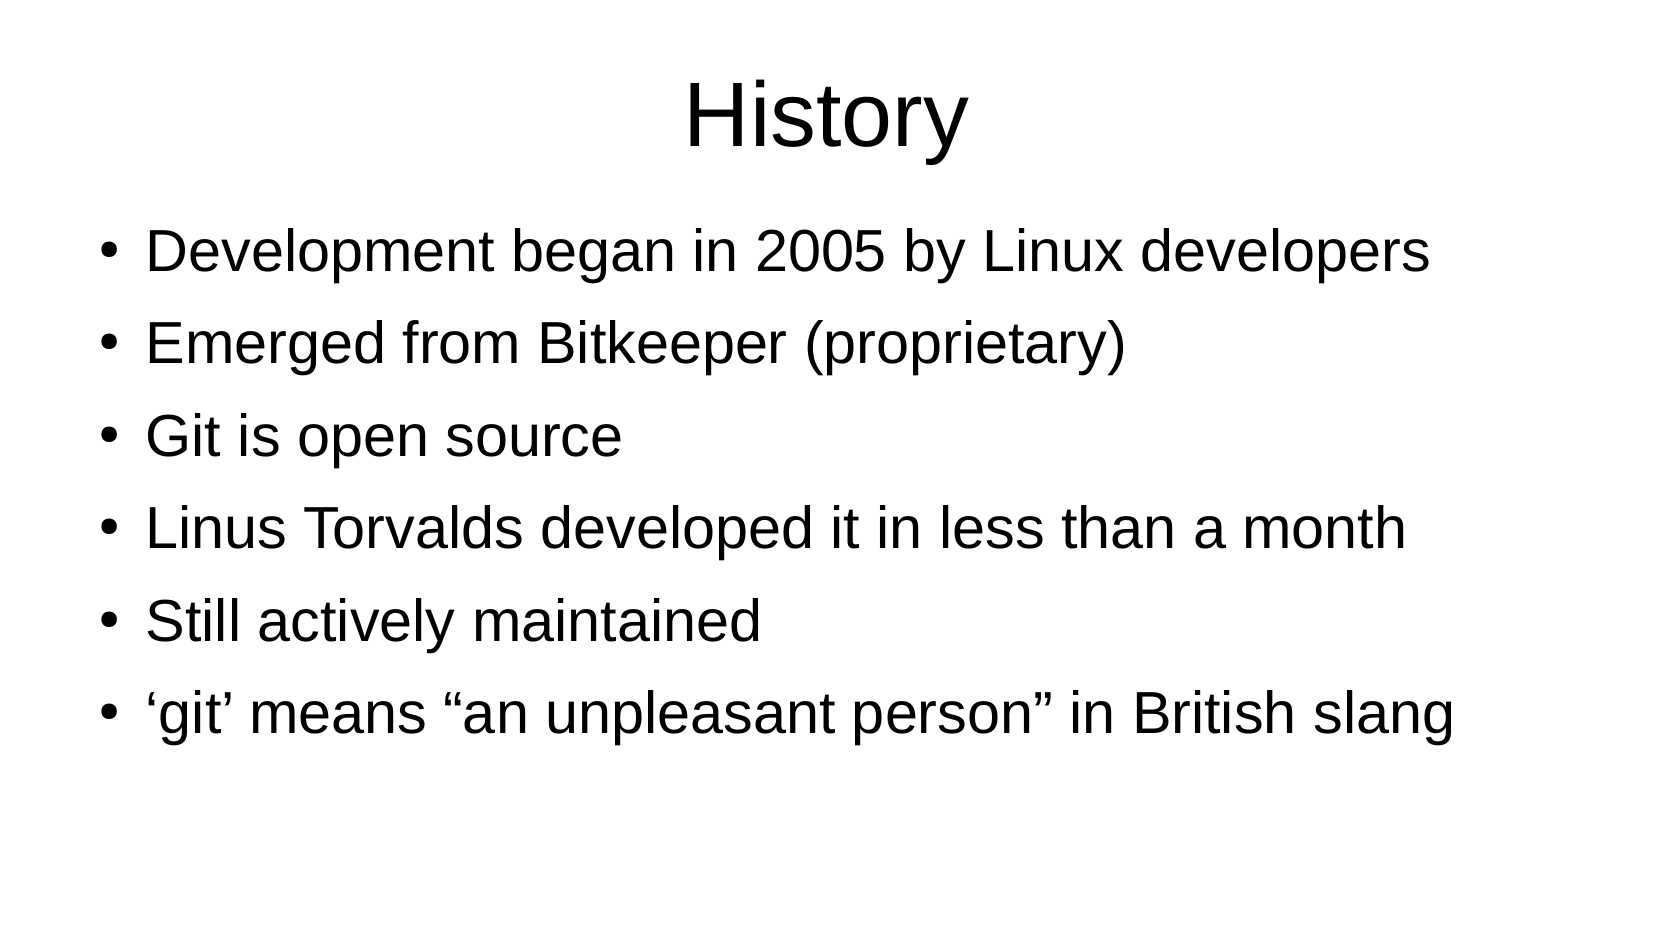

# History
Development began in 2005 by Linux developers
Emerged from Bitkeeper (proprietary)
Git is open source
Linus Torvalds developed it in less than a month
Still actively maintained
‘git’ means “an unpleasant person” in British slang